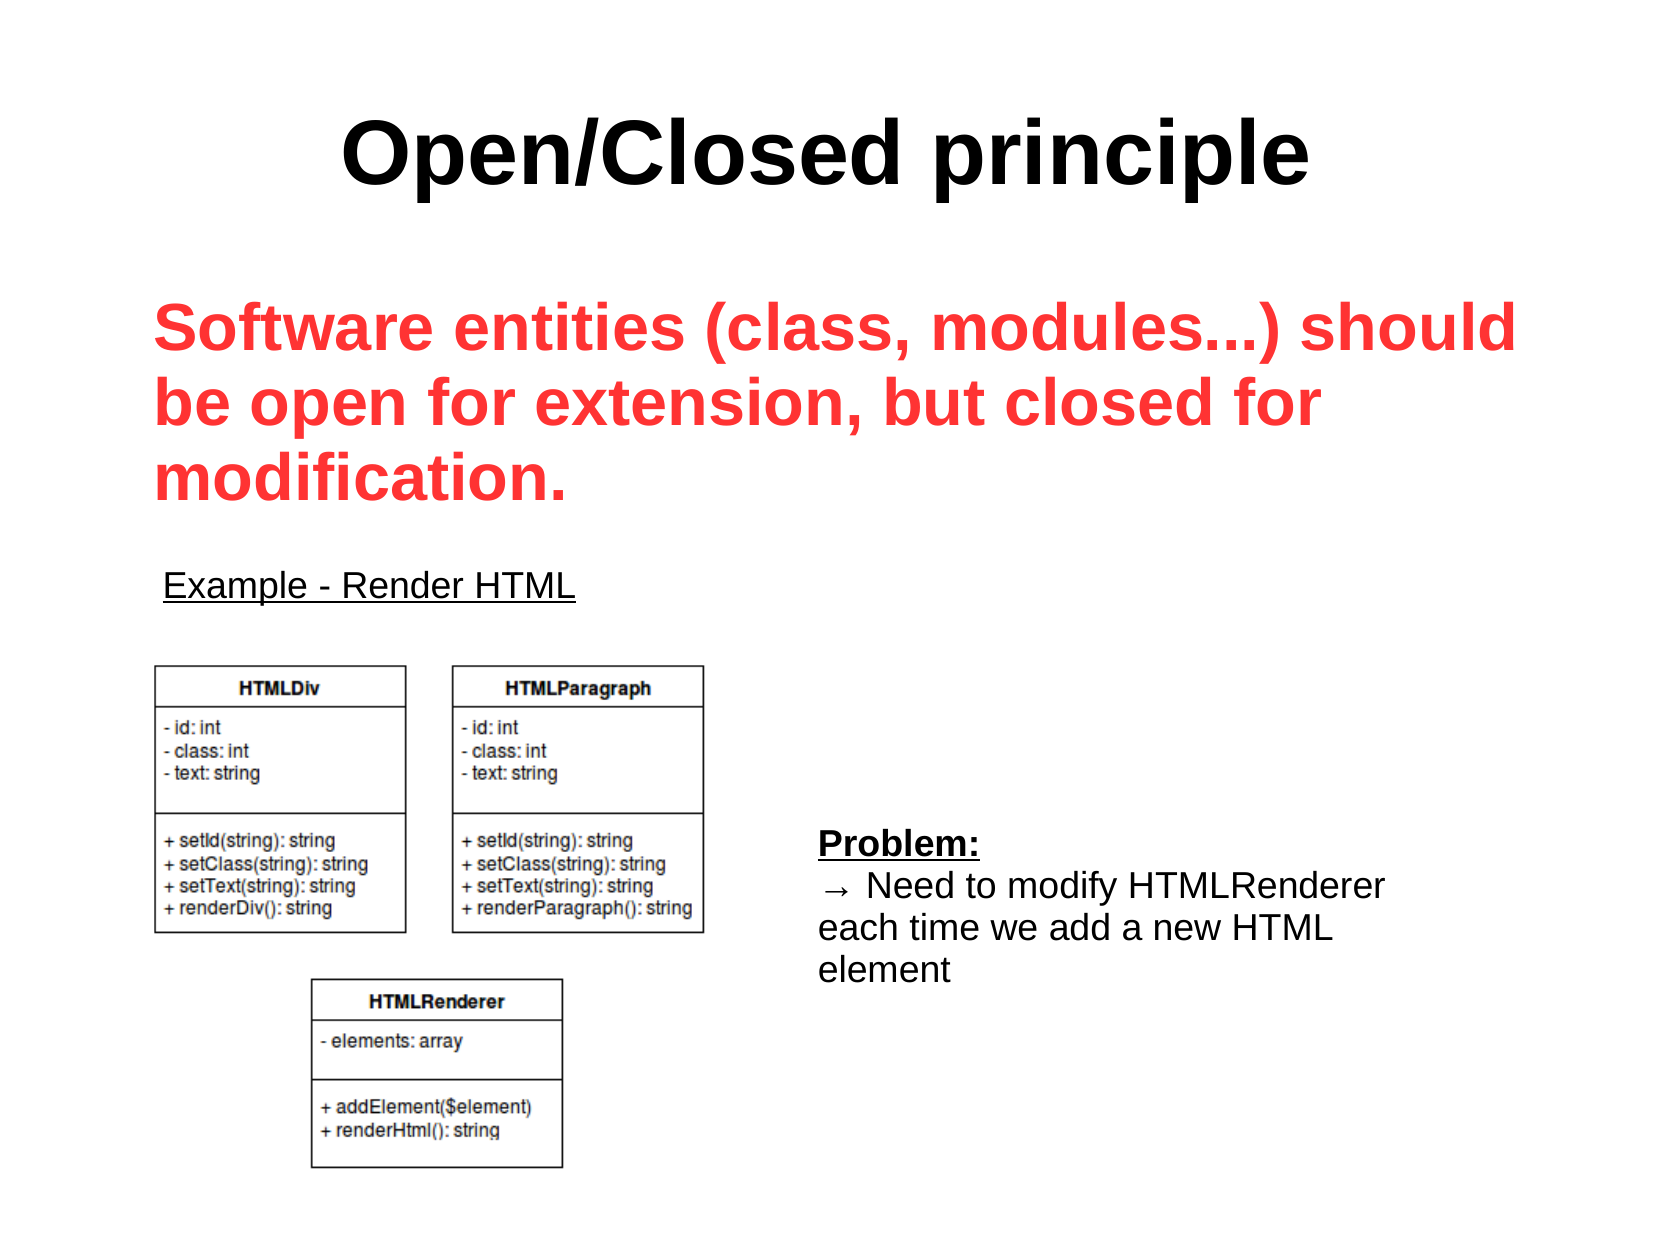

# Open/Closed principle
Software entities (class, modules...) should be open for extension, but closed for modification.
Example - Render HTML
Problem:
→ Need to modify HTMLRenderer each time we add a new HTML element